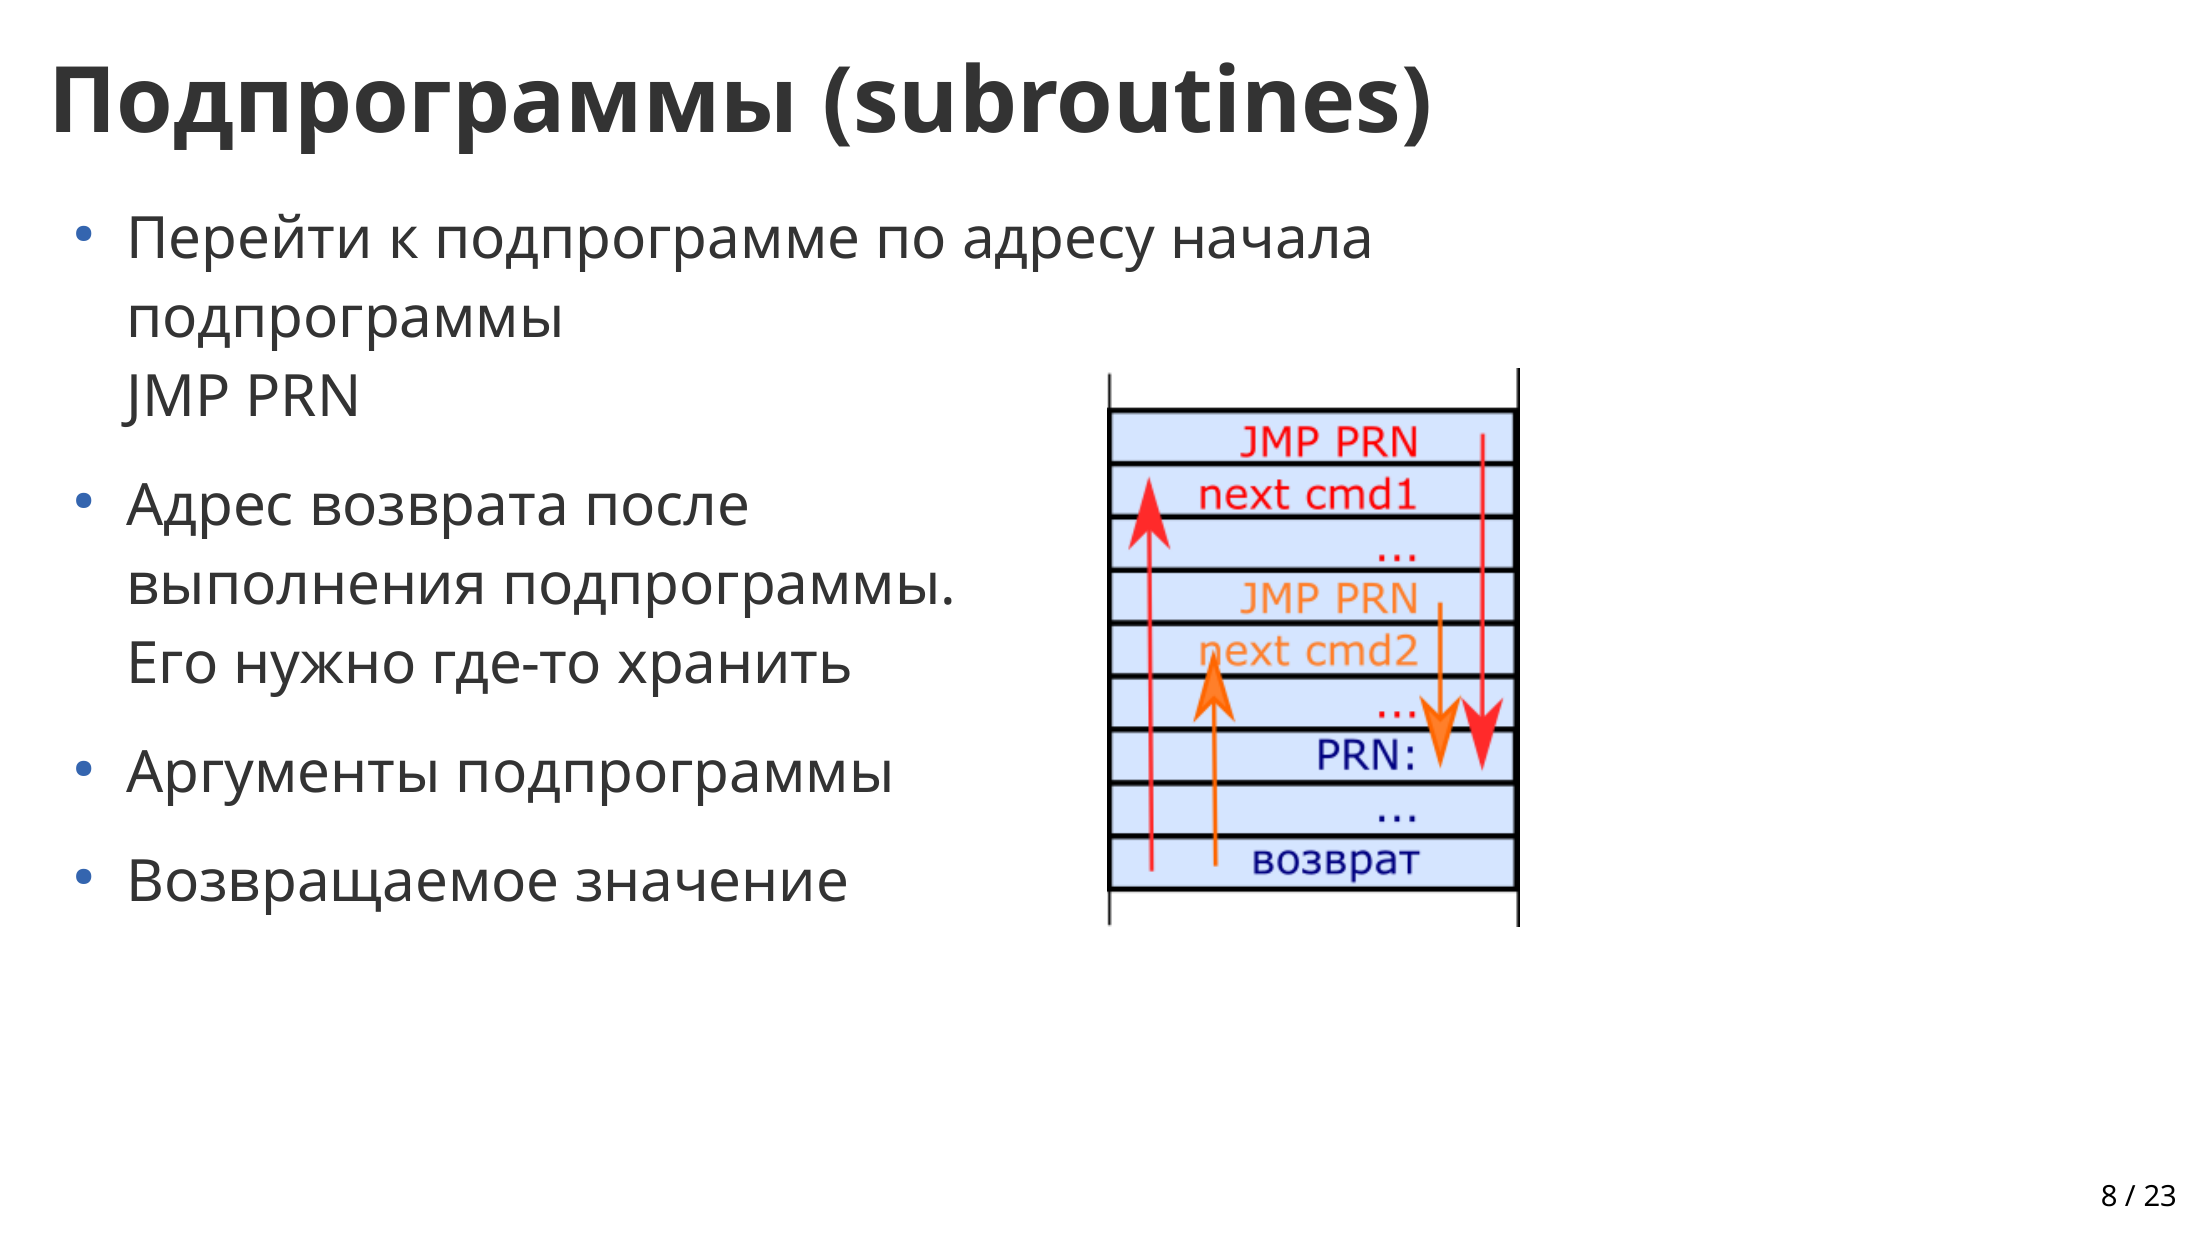

# Подпрограммы (subroutines)
Перейти к подпрограмме по адресу начала подпрограммы
JMP PRN
Адрес возврата после
выполнения подпрограммы.
Его нужно где-то хранить
Аргументы подпрограммы
Возвращаемое значение
8